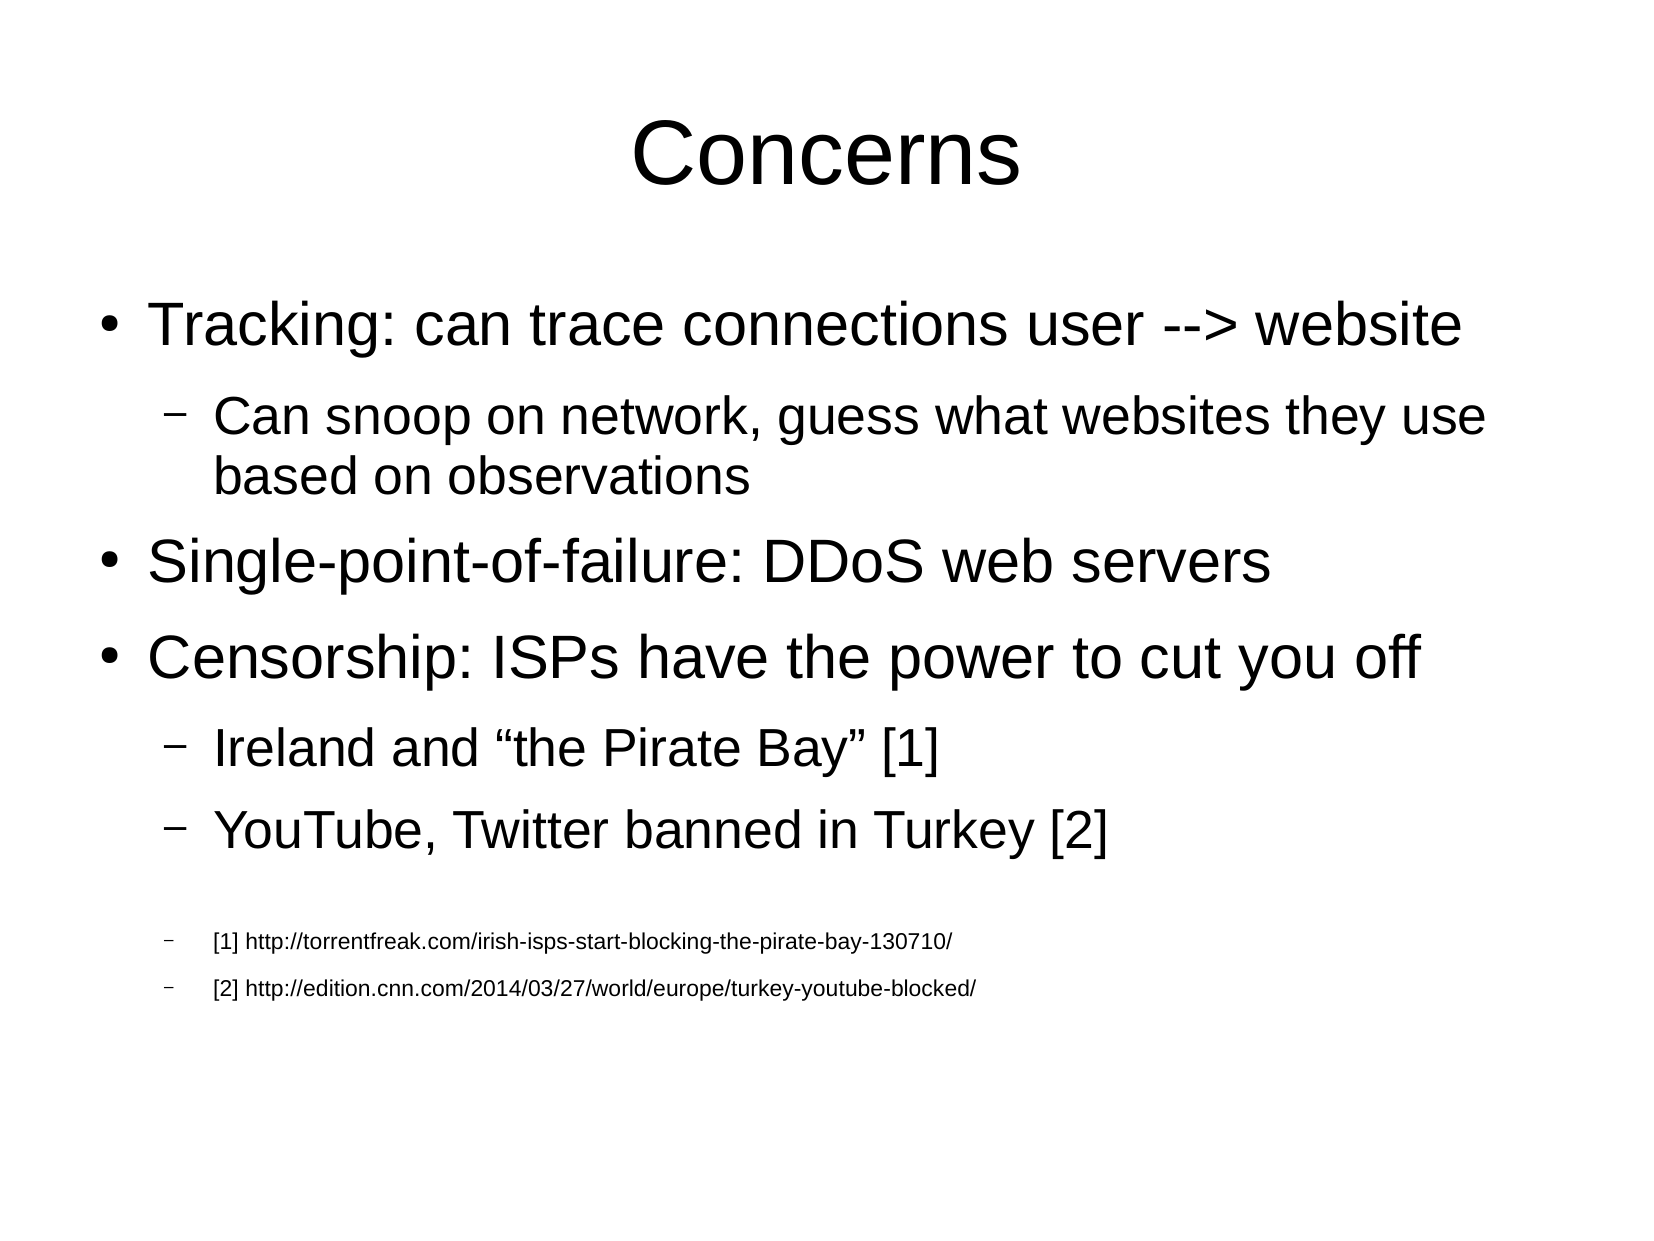

# Concerns
Tracking: can trace connections user --> website
Can snoop on network, guess what websites they use based on observations
Single-point-of-failure: DDoS web servers
Censorship: ISPs have the power to cut you off
Ireland and “the Pirate Bay” [1]
YouTube, Twitter banned in Turkey [2]
[1] http://torrentfreak.com/irish-isps-start-blocking-the-pirate-bay-130710/
[2] http://edition.cnn.com/2014/03/27/world/europe/turkey-youtube-blocked/